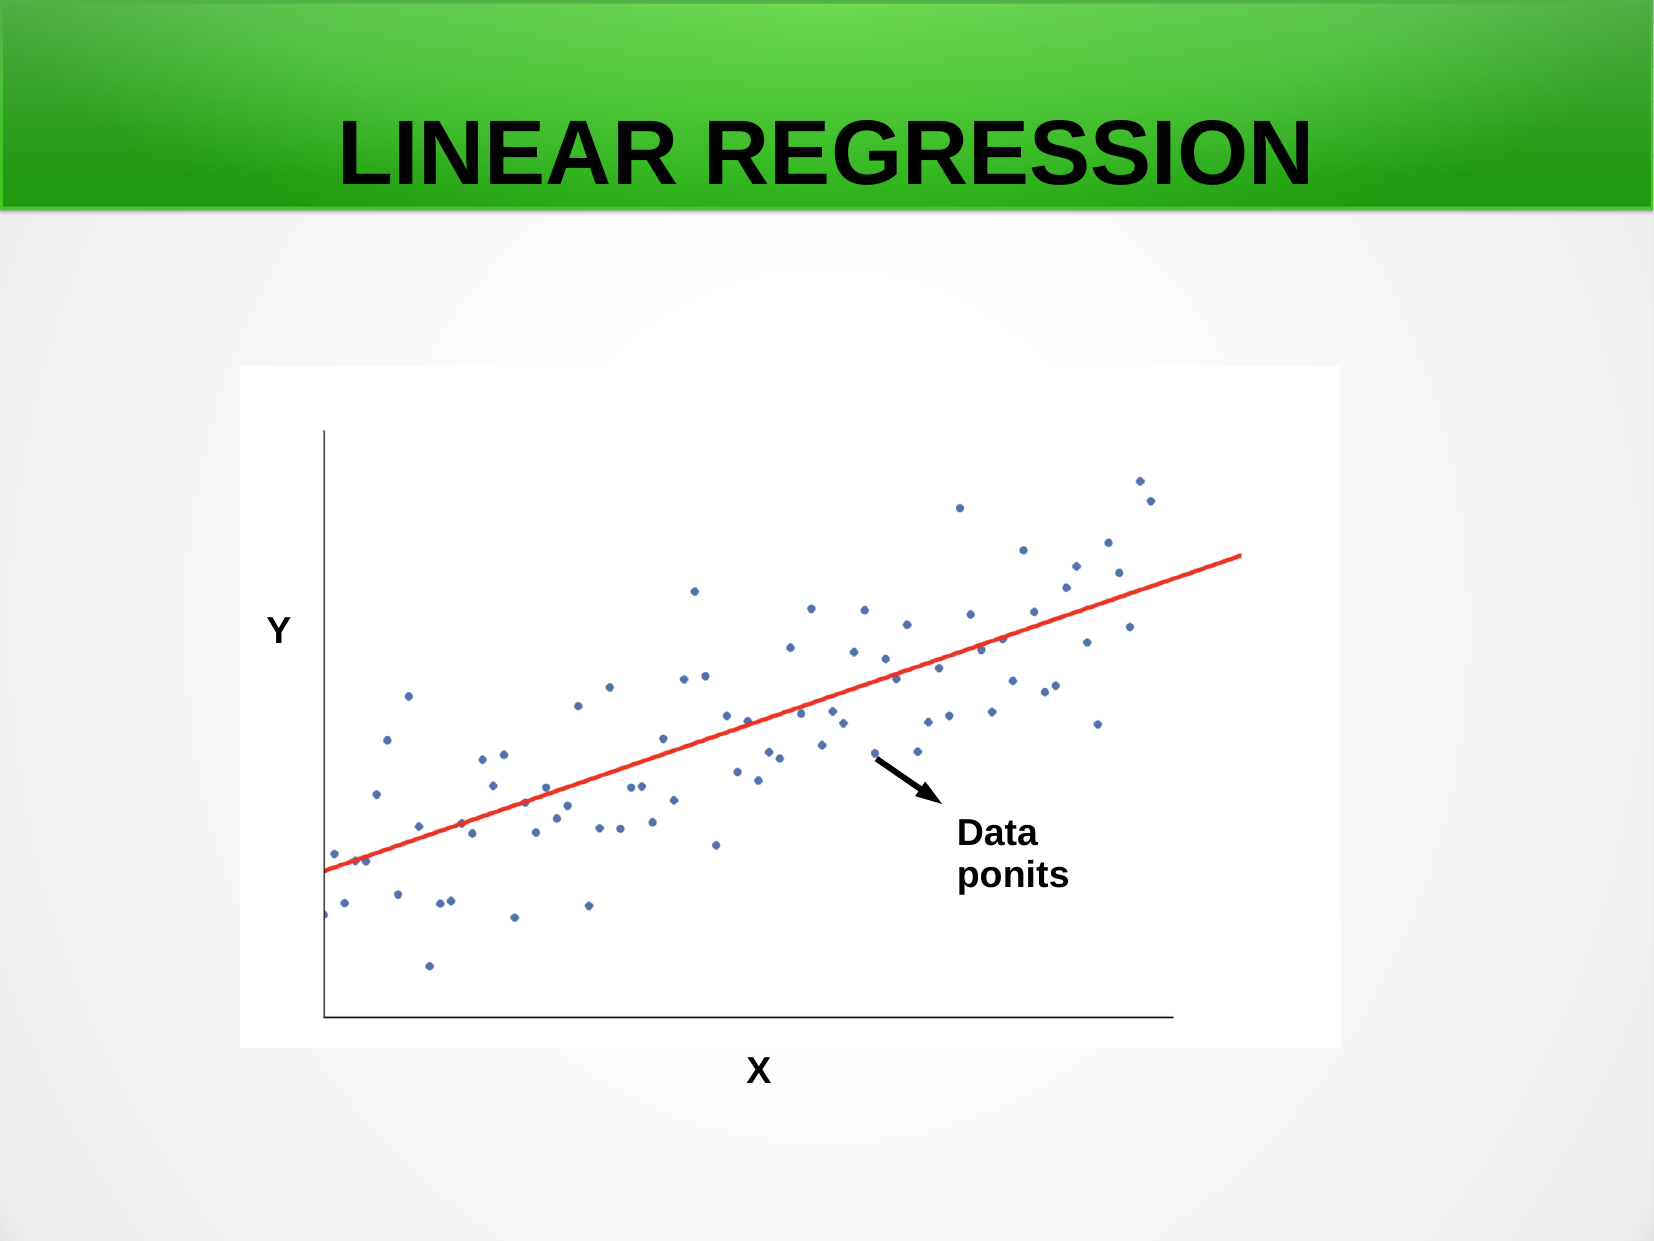

# LINEAR REGRESSION
Y
Data ponits
X